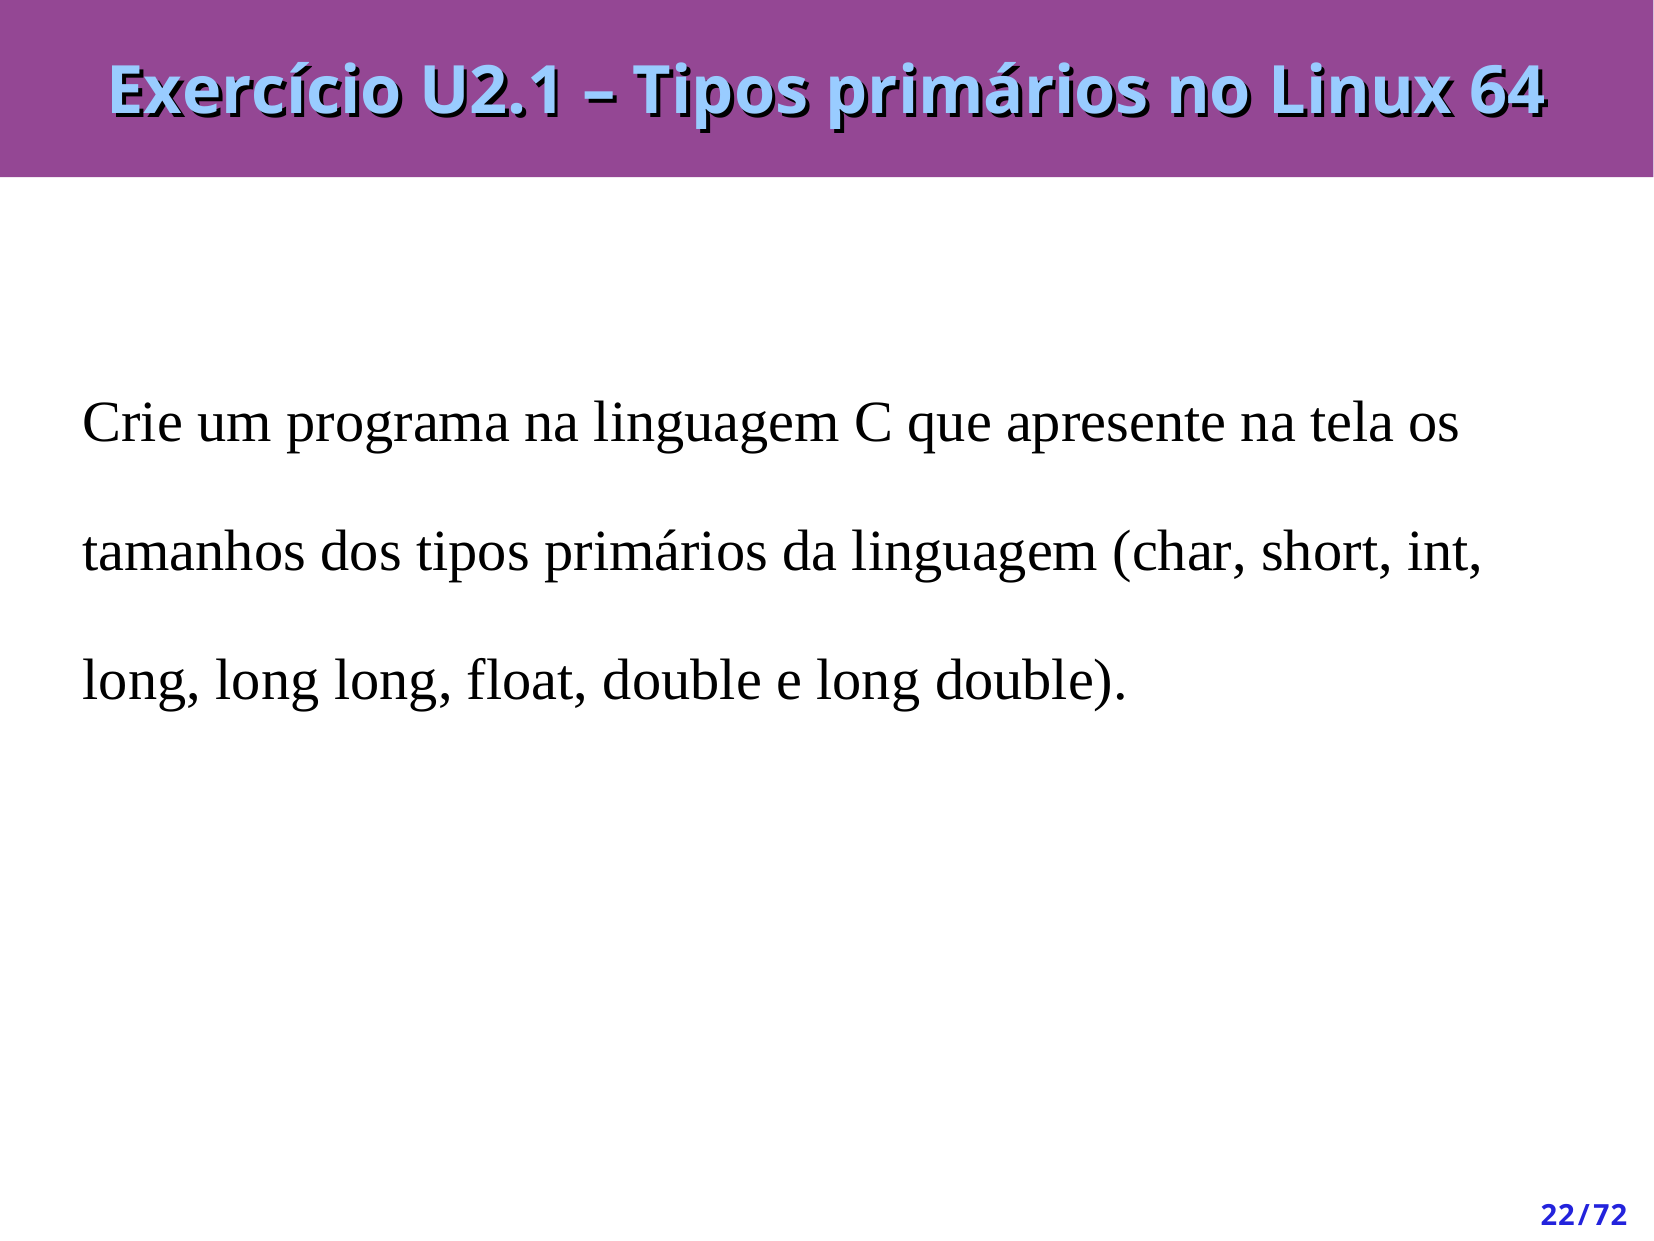

# Exercício U2.1 – Tipos primários no Linux 64
Crie um programa na linguagem C que apresente na tela os tamanhos dos tipos primários da linguagem (char, short, int, long, long long, float, double e long double).
22